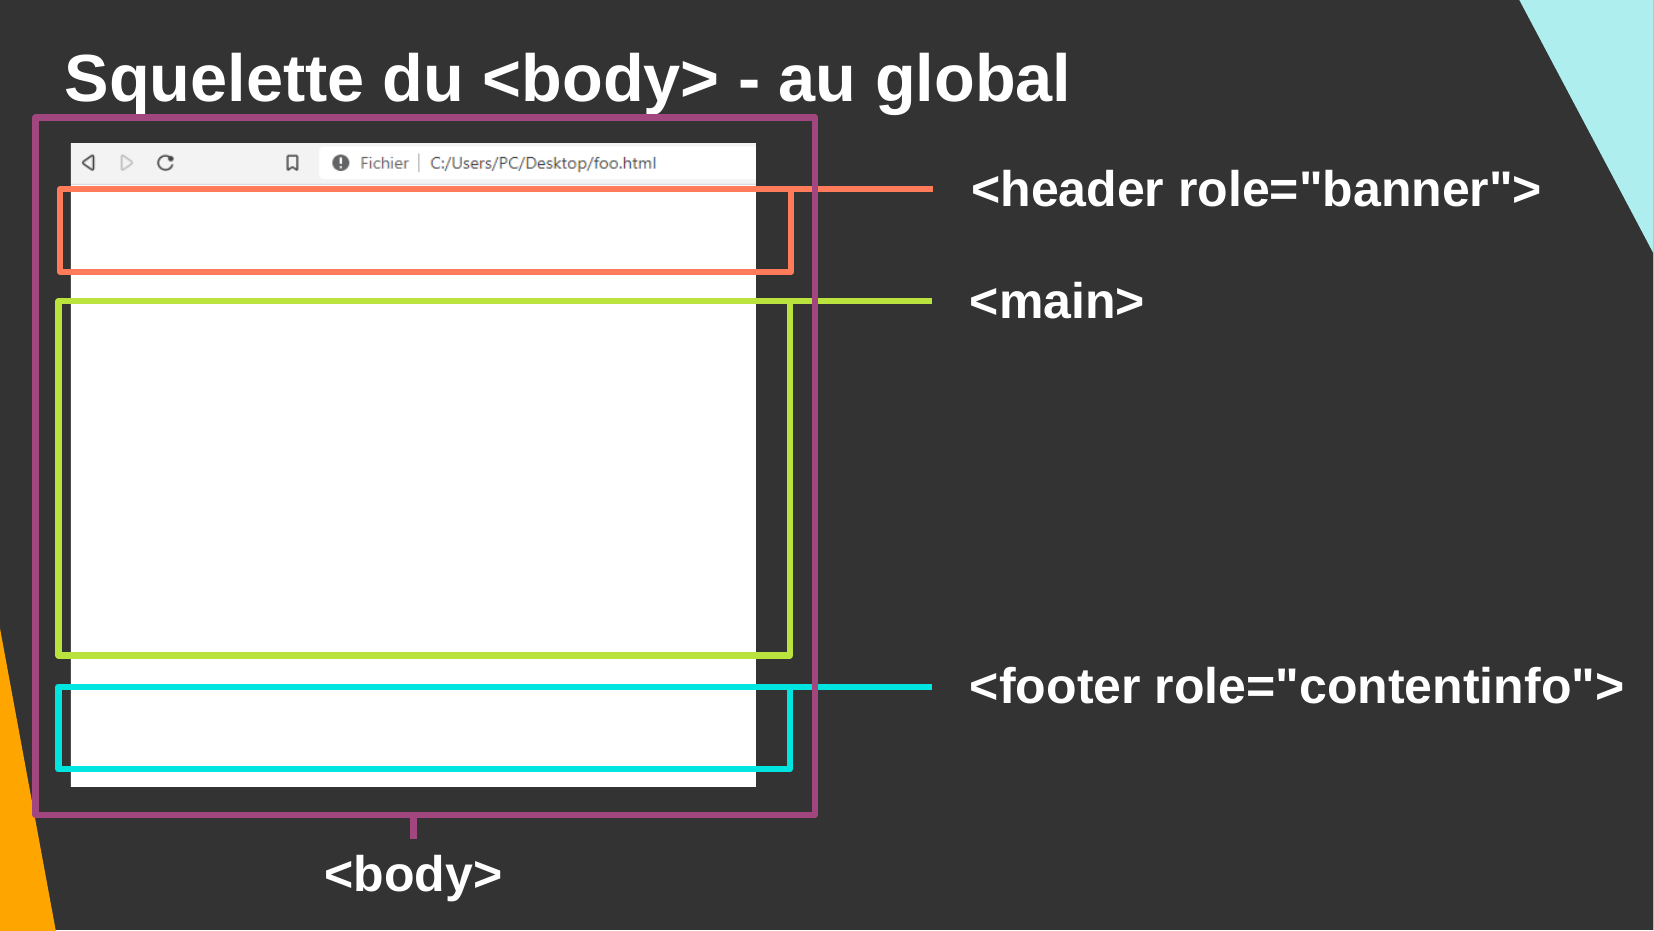

# Squelette du <body> - au global
<header role="banner">
<main>
<footer role="contentinfo">
<body>